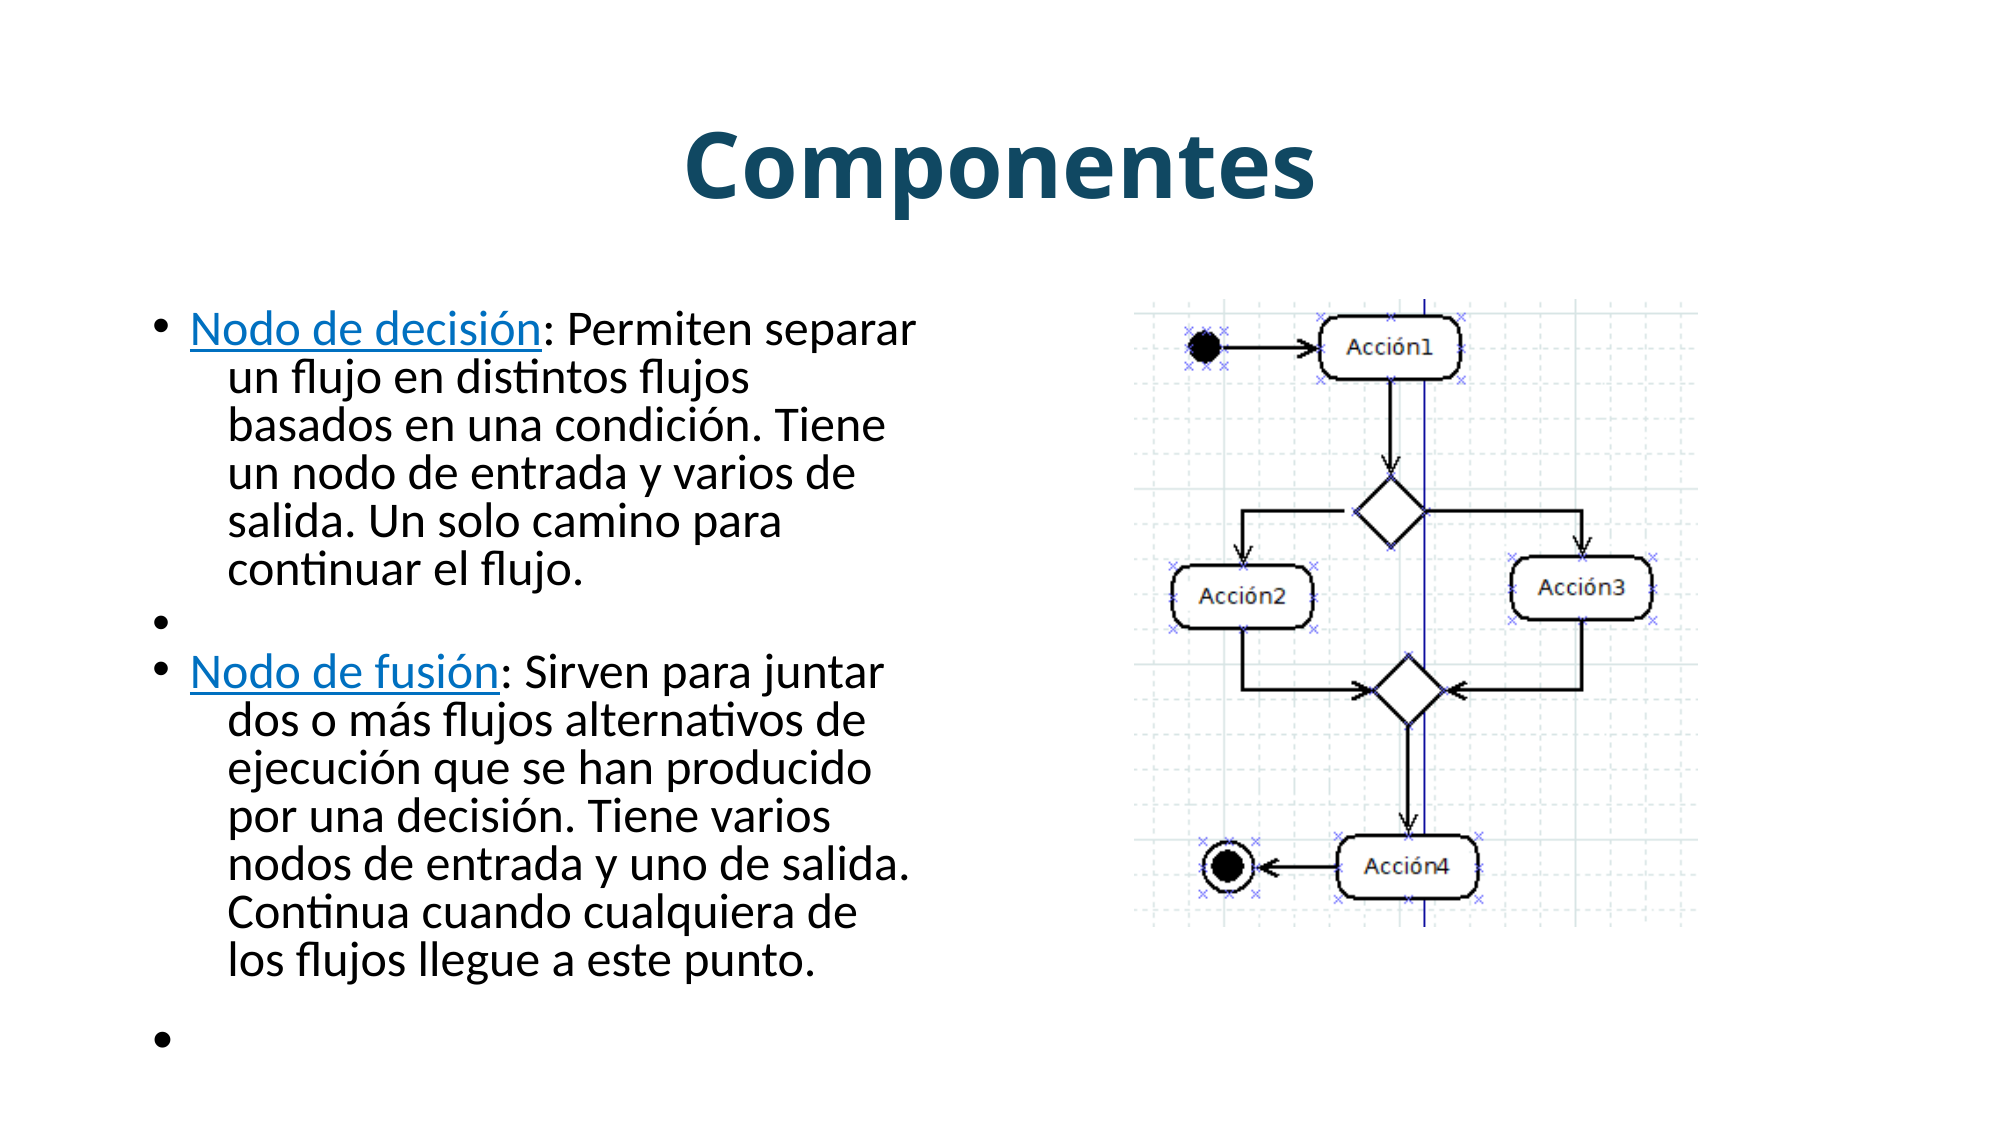

# Componentes
Nodo de decisión: Permiten separar un flujo en distintos flujos basados en una condición. Tiene un nodo de entrada y varios de salida. Un solo camino para continuar el flujo.
Nodo de fusión: Sirven para juntar dos o más flujos alternativos de ejecución que se han producido por una decisión. Tiene varios nodos de entrada y uno de salida. Continua cuando cualquiera de los flujos llegue a este punto.